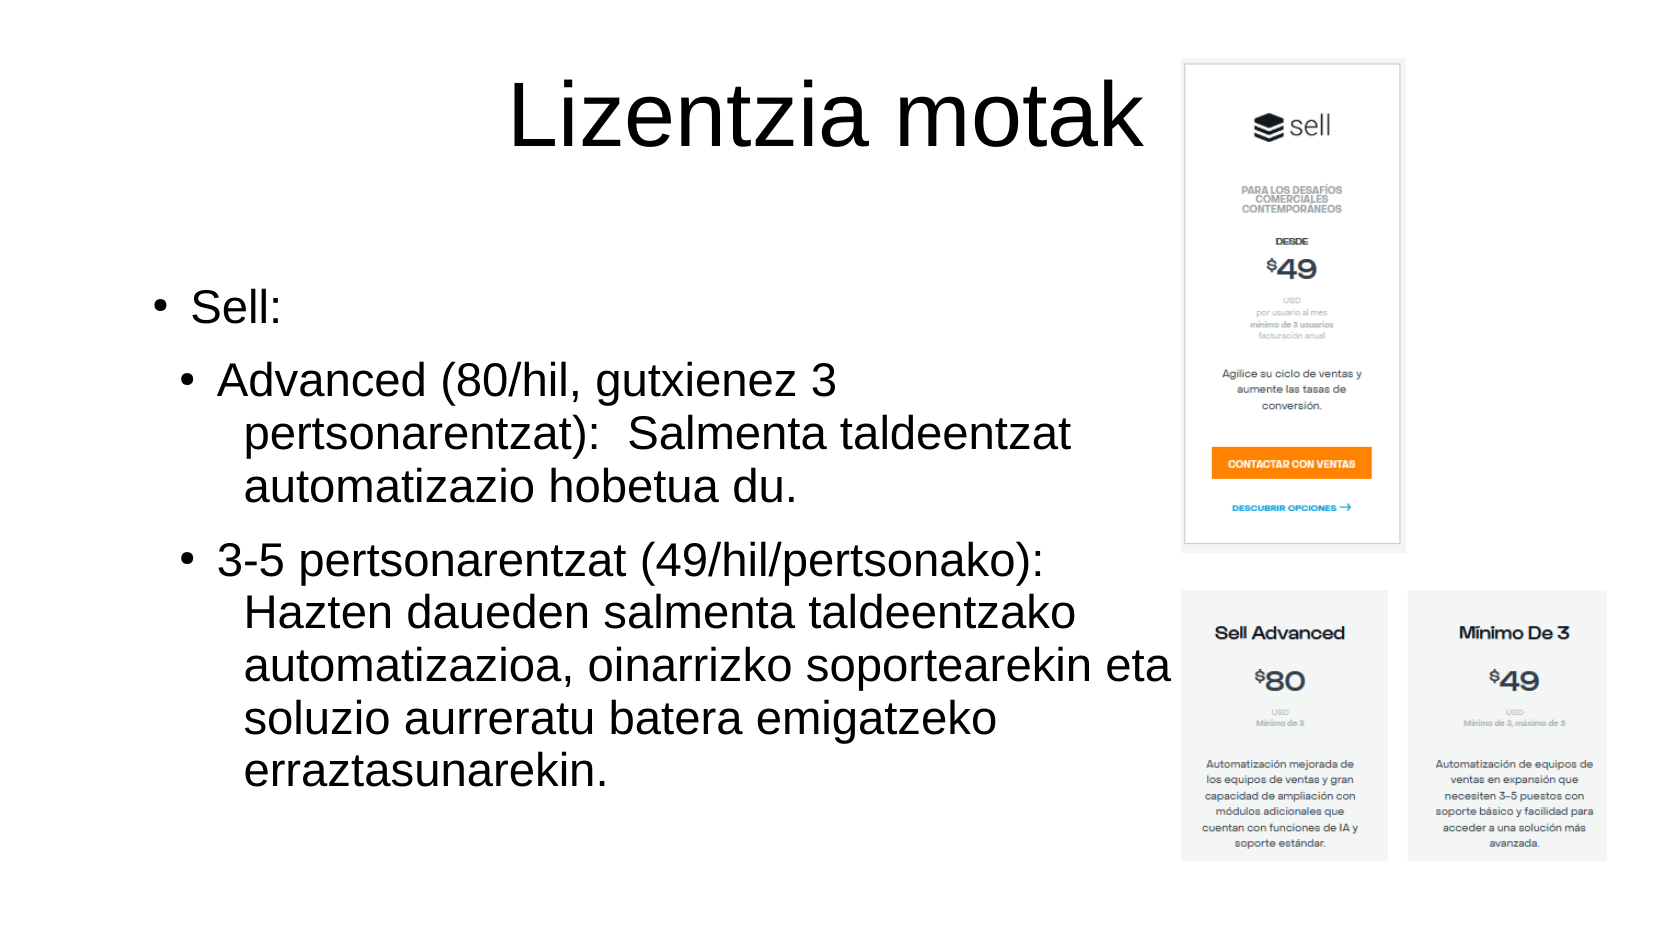

# Lizentzia motak
Sell:
Advanced (80/hil, gutxienez 3 pertsonarentzat): Salmenta taldeentzat automatizazio hobetua du.
3-5 pertsonarentzat (49/hil/pertsonako): Hazten daueden salmenta taldeentzako automatizazioa, oinarrizko soportearekin eta soluzio aurreratu batera emigatzeko erraztasunarekin.